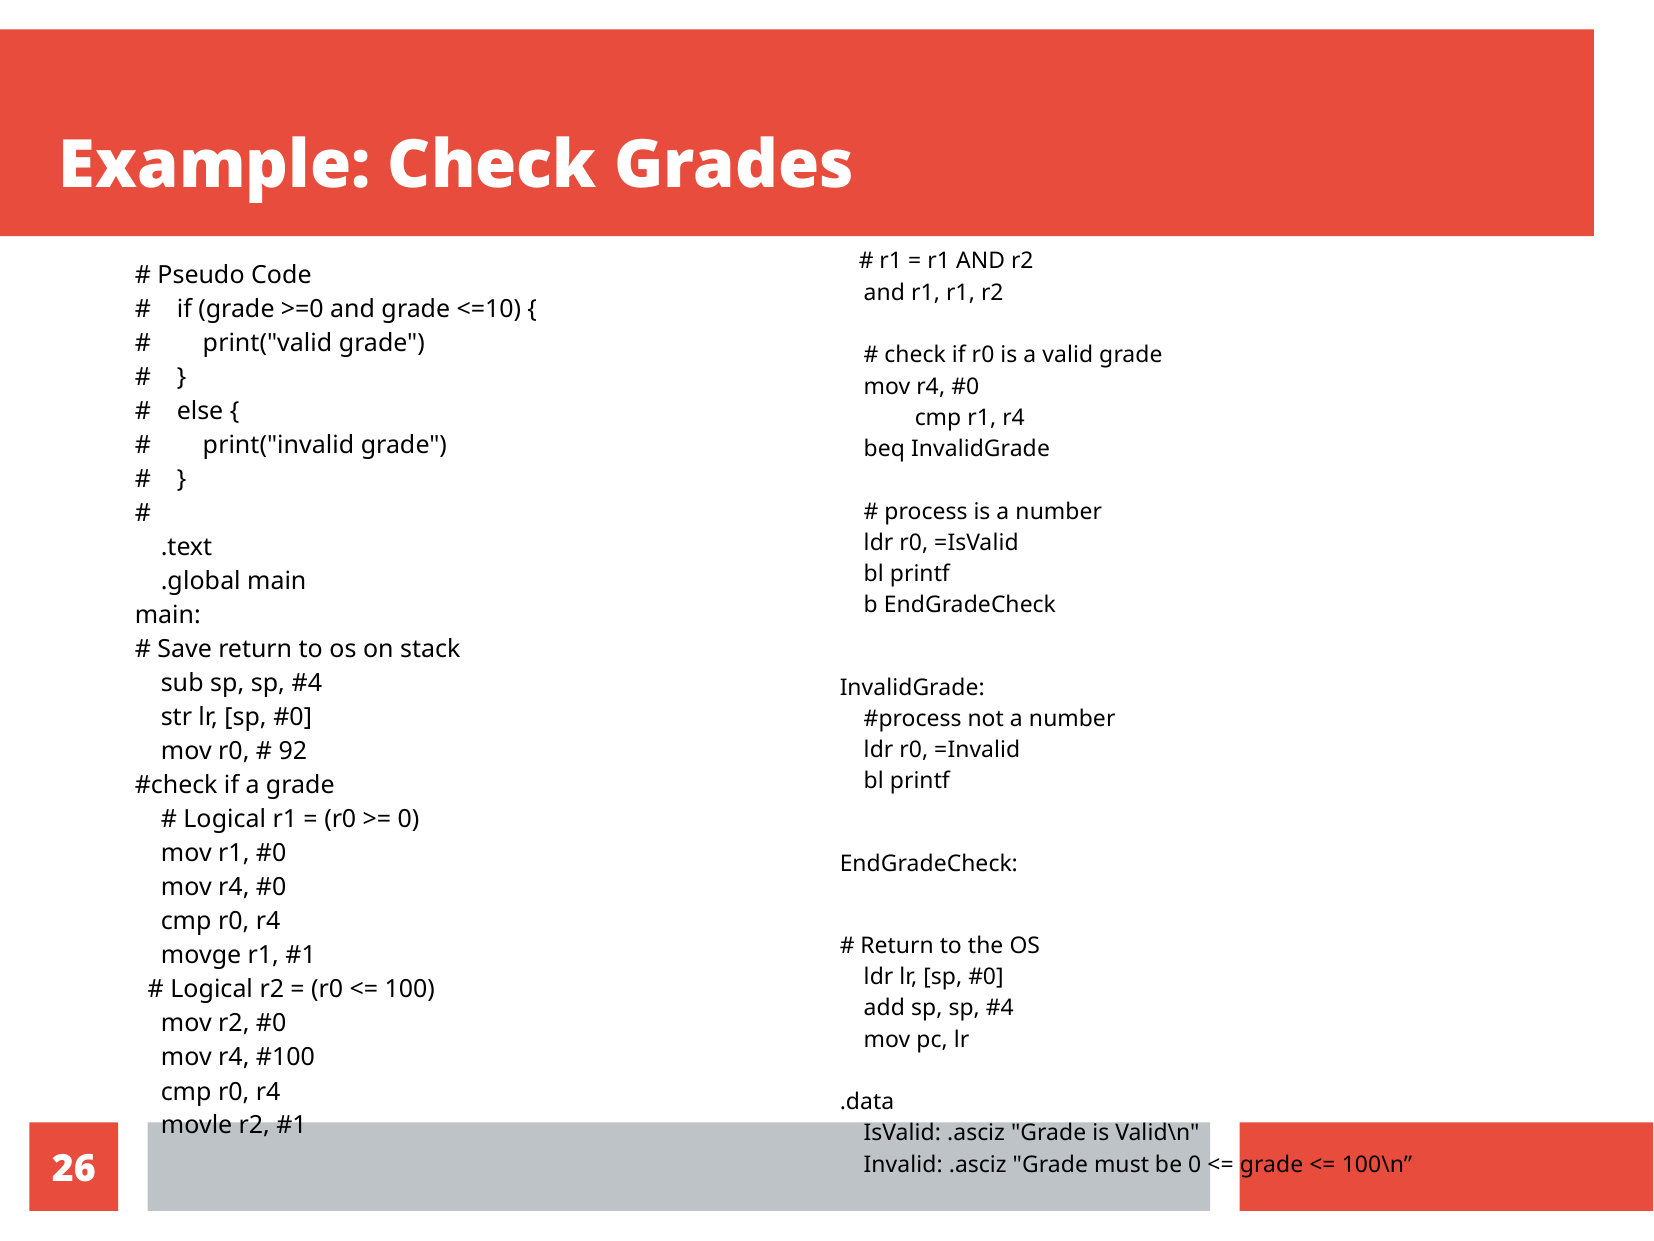

# Example: Check Grades
 # r1 = r1 AND r2
 and r1, r1, r2
 # check if r0 is a valid grade
 mov r4, #0
	cmp r1, r4
 beq InvalidGrade
 # process is a number
 ldr r0, =IsValid
 bl printf
 b EndGradeCheck
InvalidGrade:
 #process not a number
 ldr r0, =Invalid
 bl printf
EndGradeCheck:
# Return to the OS
 ldr lr, [sp, #0]
 add sp, sp, #4
 mov pc, lr
.data
 IsValid: .asciz "Grade is Valid\n"
 Invalid: .asciz "Grade must be 0 <= grade <= 100\n”
# Pseudo Code
# if (grade >=0 and grade <=10) {
# print("valid grade")
# }
# else {
# print("invalid grade")
# }
#
 .text
 .global main
main:
# Save return to os on stack
 sub sp, sp, #4
 str lr, [sp, #0]
 mov r0, # 92
#check if a grade
 # Logical r1 = (r0 >= 0)
 mov r1, #0
 mov r4, #0
 cmp r0, r4
 movge r1, #1
 # Logical r2 = (r0 <= 100)
 mov r2, #0
 mov r4, #100
 cmp r0, r4
 movle r2, #1
26